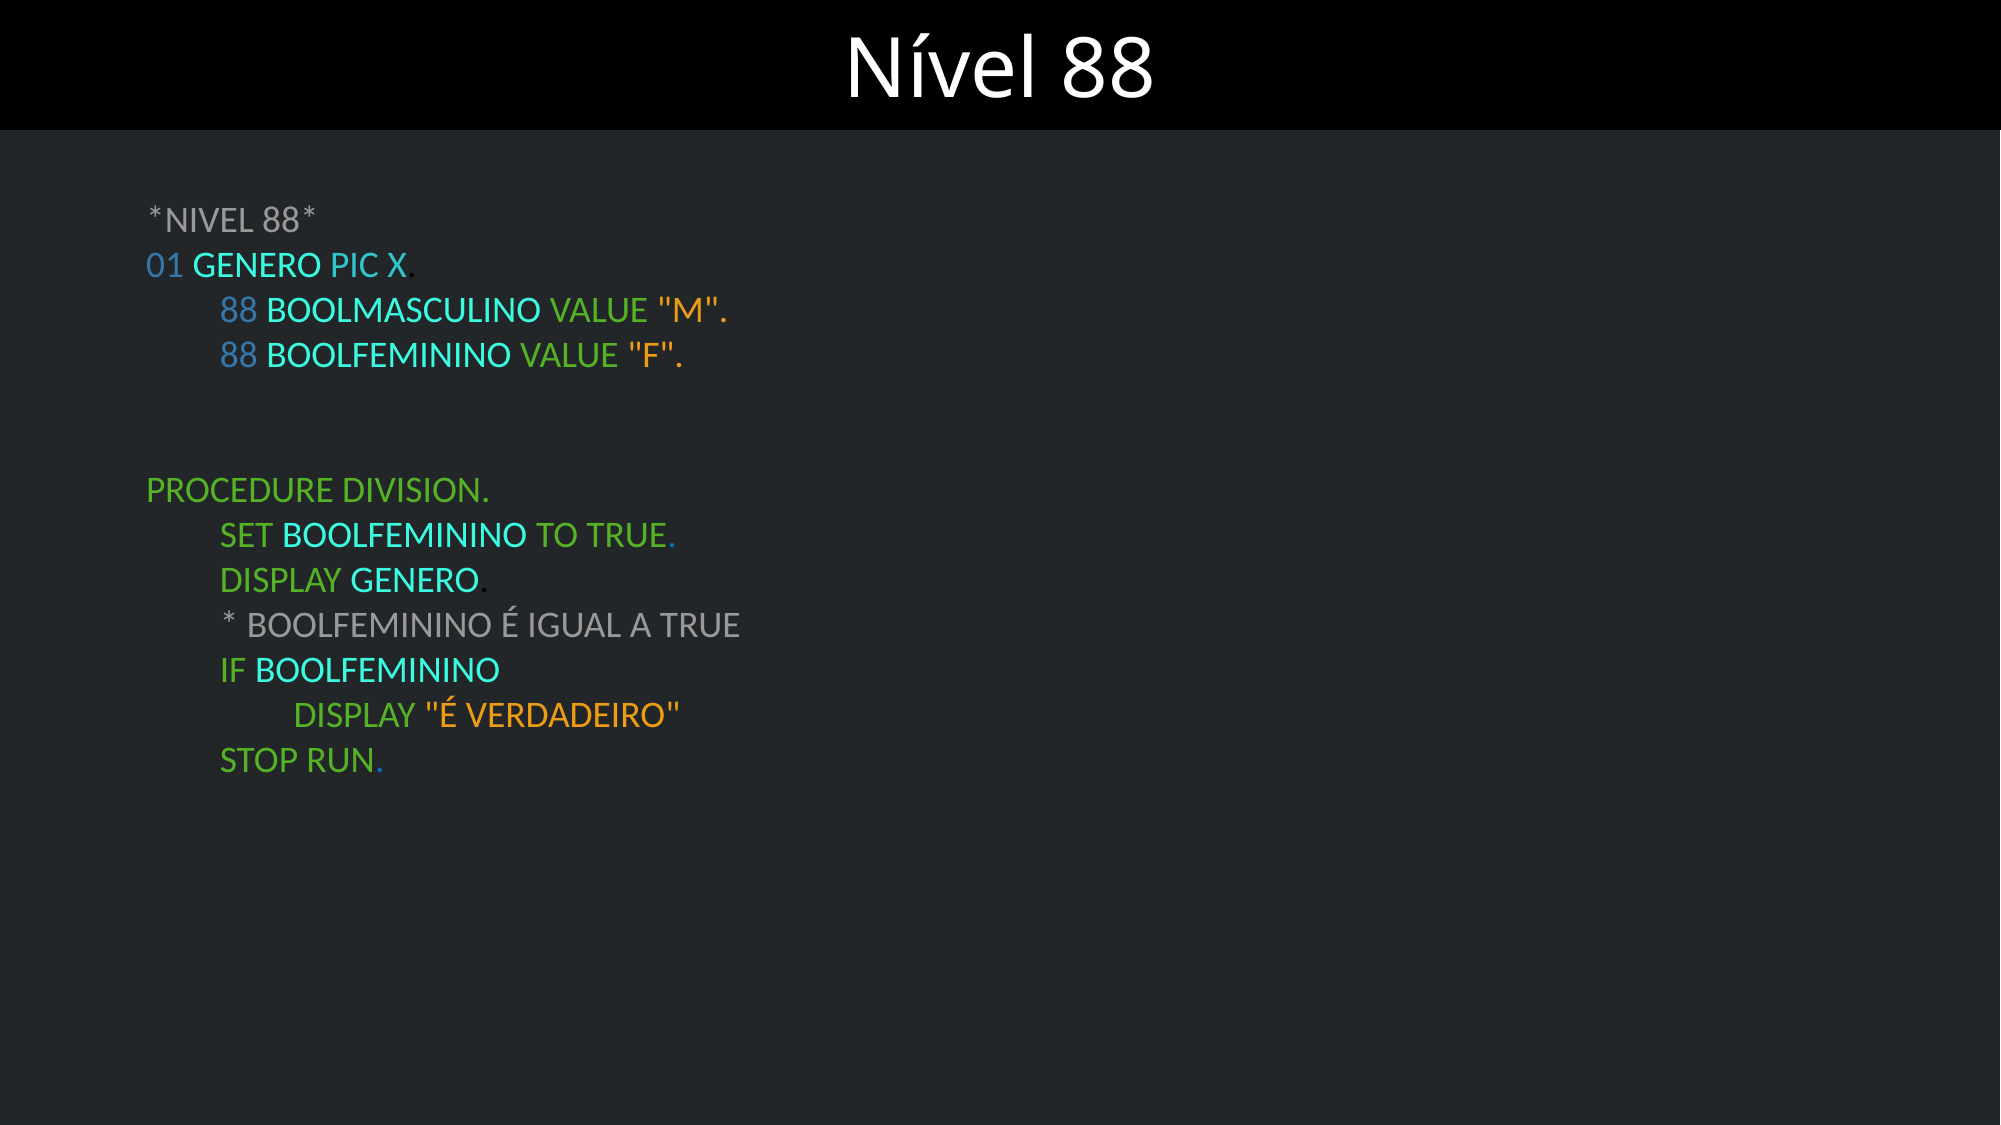

Nível 88
*NIVEL 88*
01 GENERO PIC X.
	88 BOOLMASCULINO VALUE "M".
	88 BOOLFEMININO VALUE "F".
PROCEDURE DIVISION.
	SET BOOLFEMININO TO TRUE.
	DISPLAY GENERO.
	* BOOLFEMININO É IGUAL A TRUE
	IF BOOLFEMININO
		DISPLAY "É VERDADEIRO"
	STOP RUN.